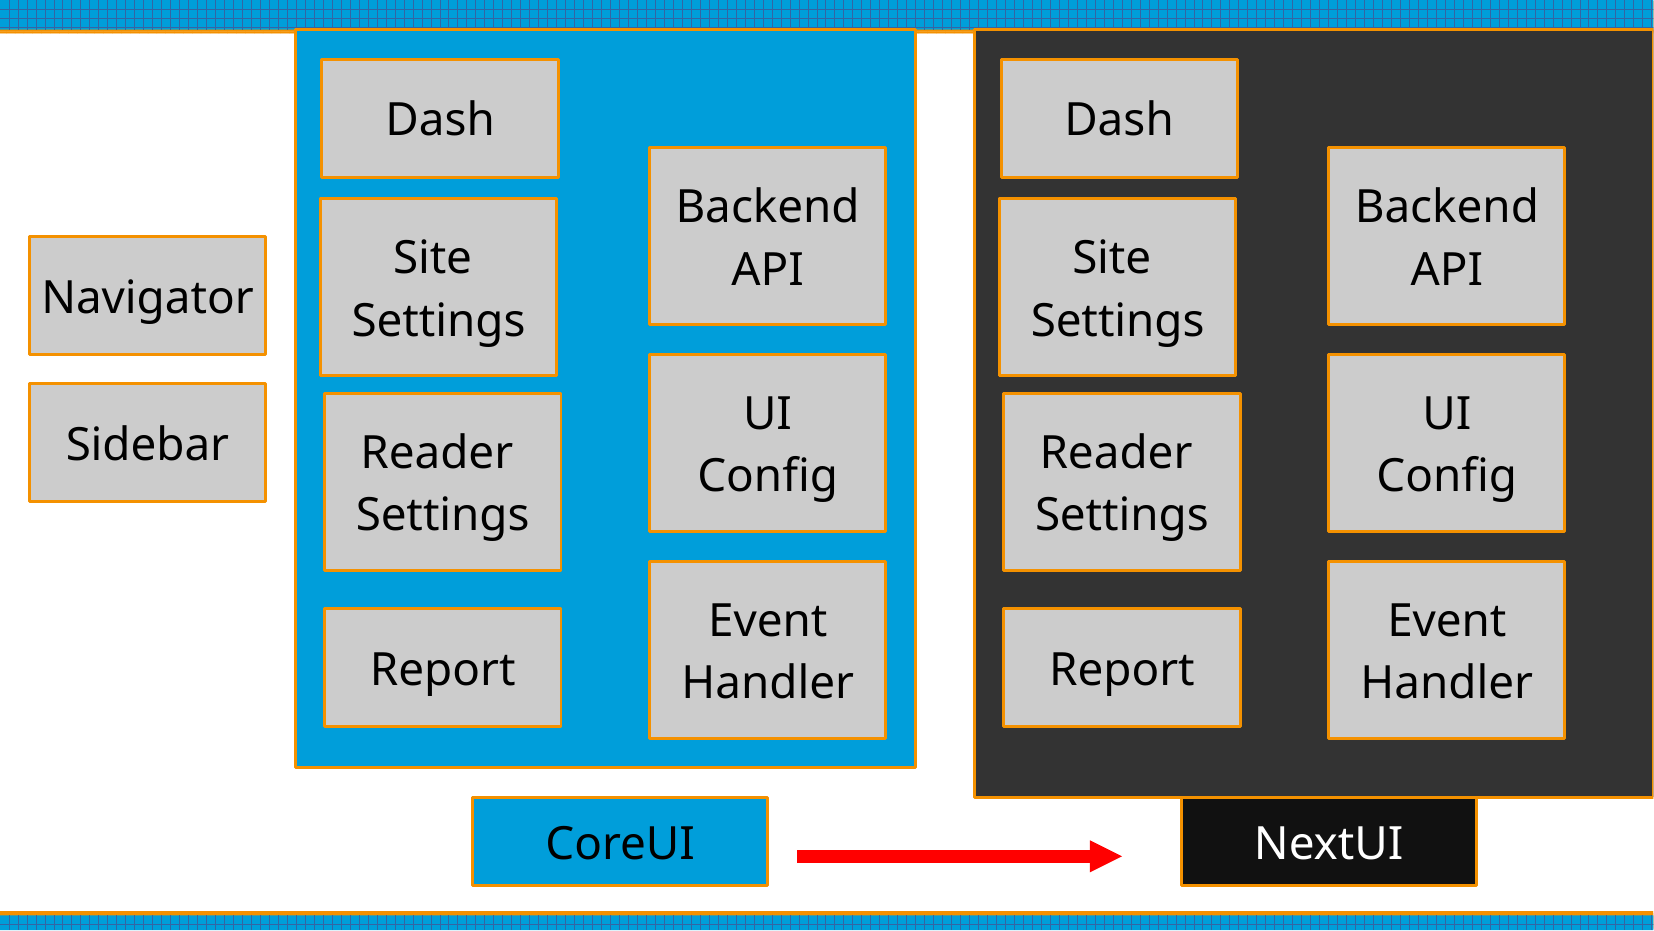

Dash
Backend
API
Site
Settings
Site
Settings
UI
Config
Reader
Settings
Event
Handler
Report
Dash
Backend
API
Site
Settings
Site
Settings
Navigator
UI
Config
Sidebar
Reader
Settings
Event
Handler
Report
CoreUI
NextUI